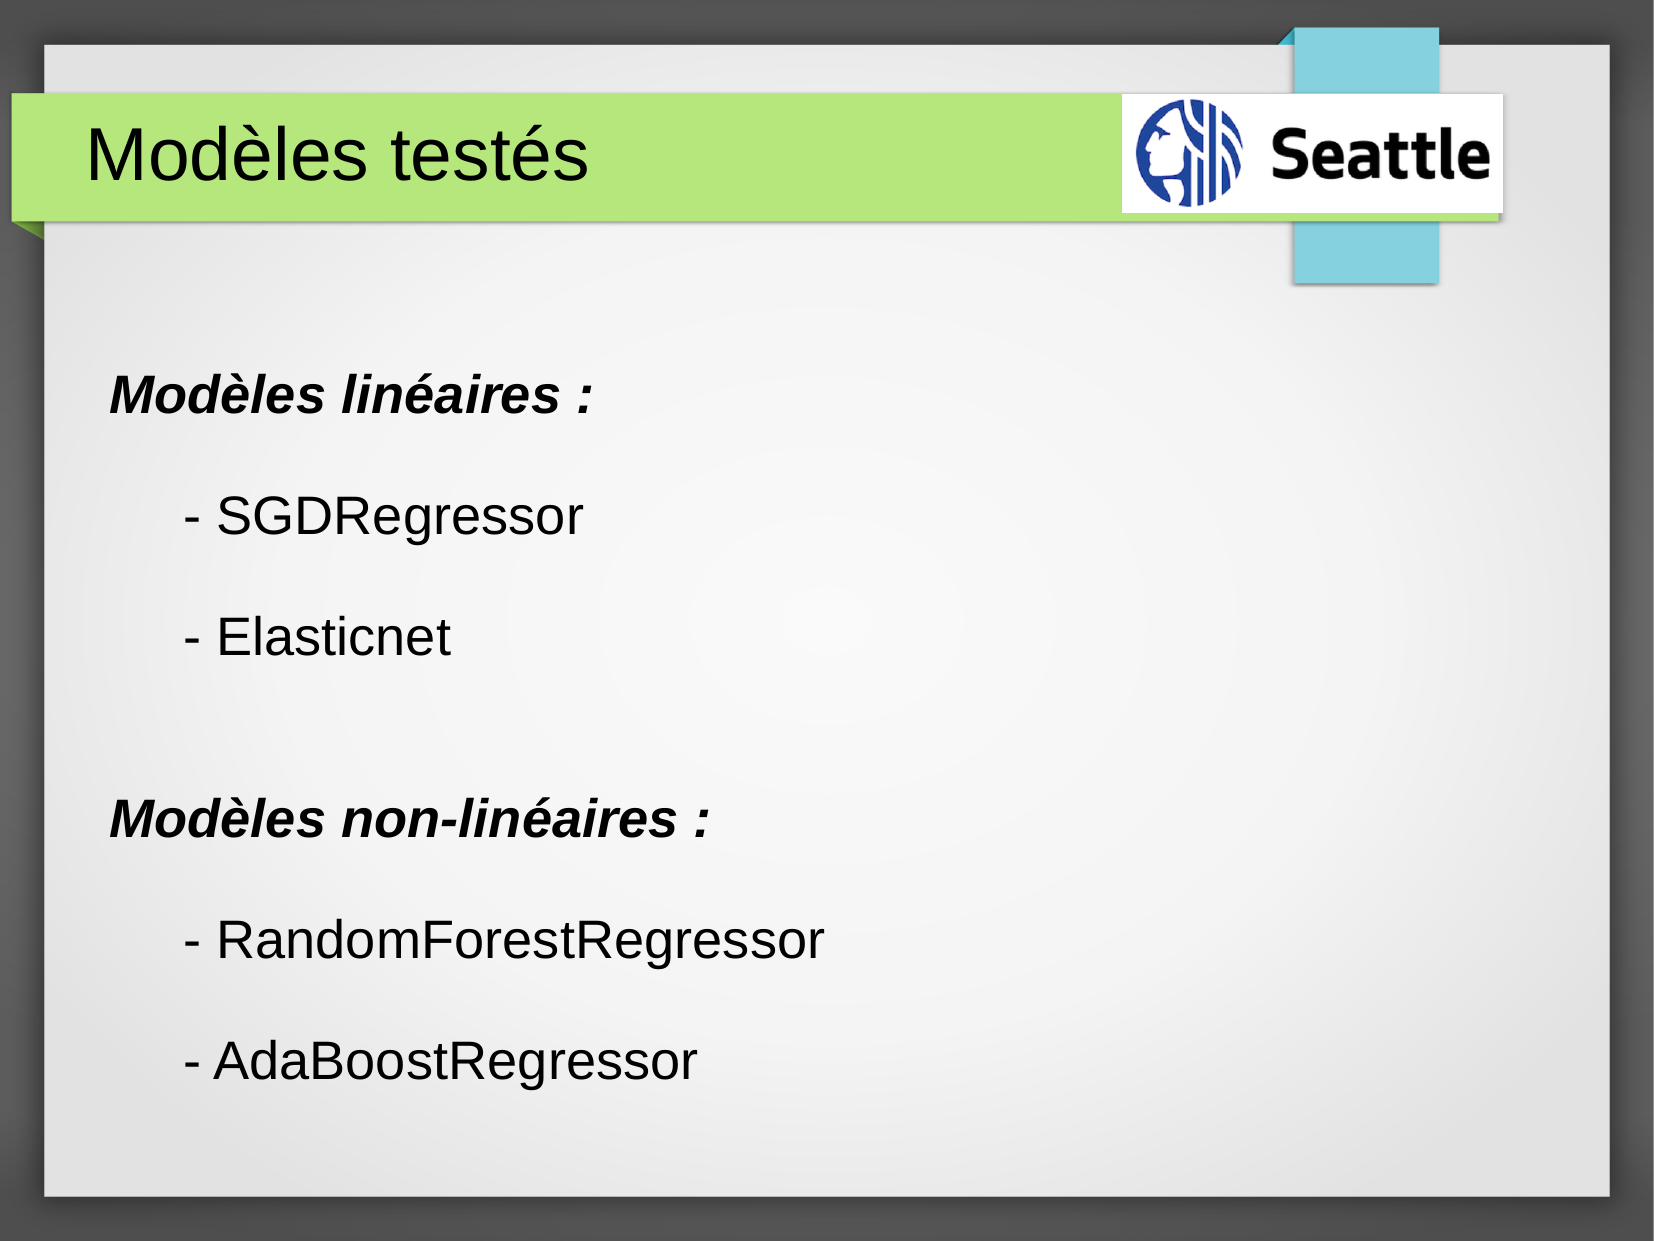

# Modèles testés
Modèles linéaires :
	- SGDRegressor
	- Elasticnet
Modèles non-linéaires :
	- RandomForestRegressor
	- AdaBoostRegressor